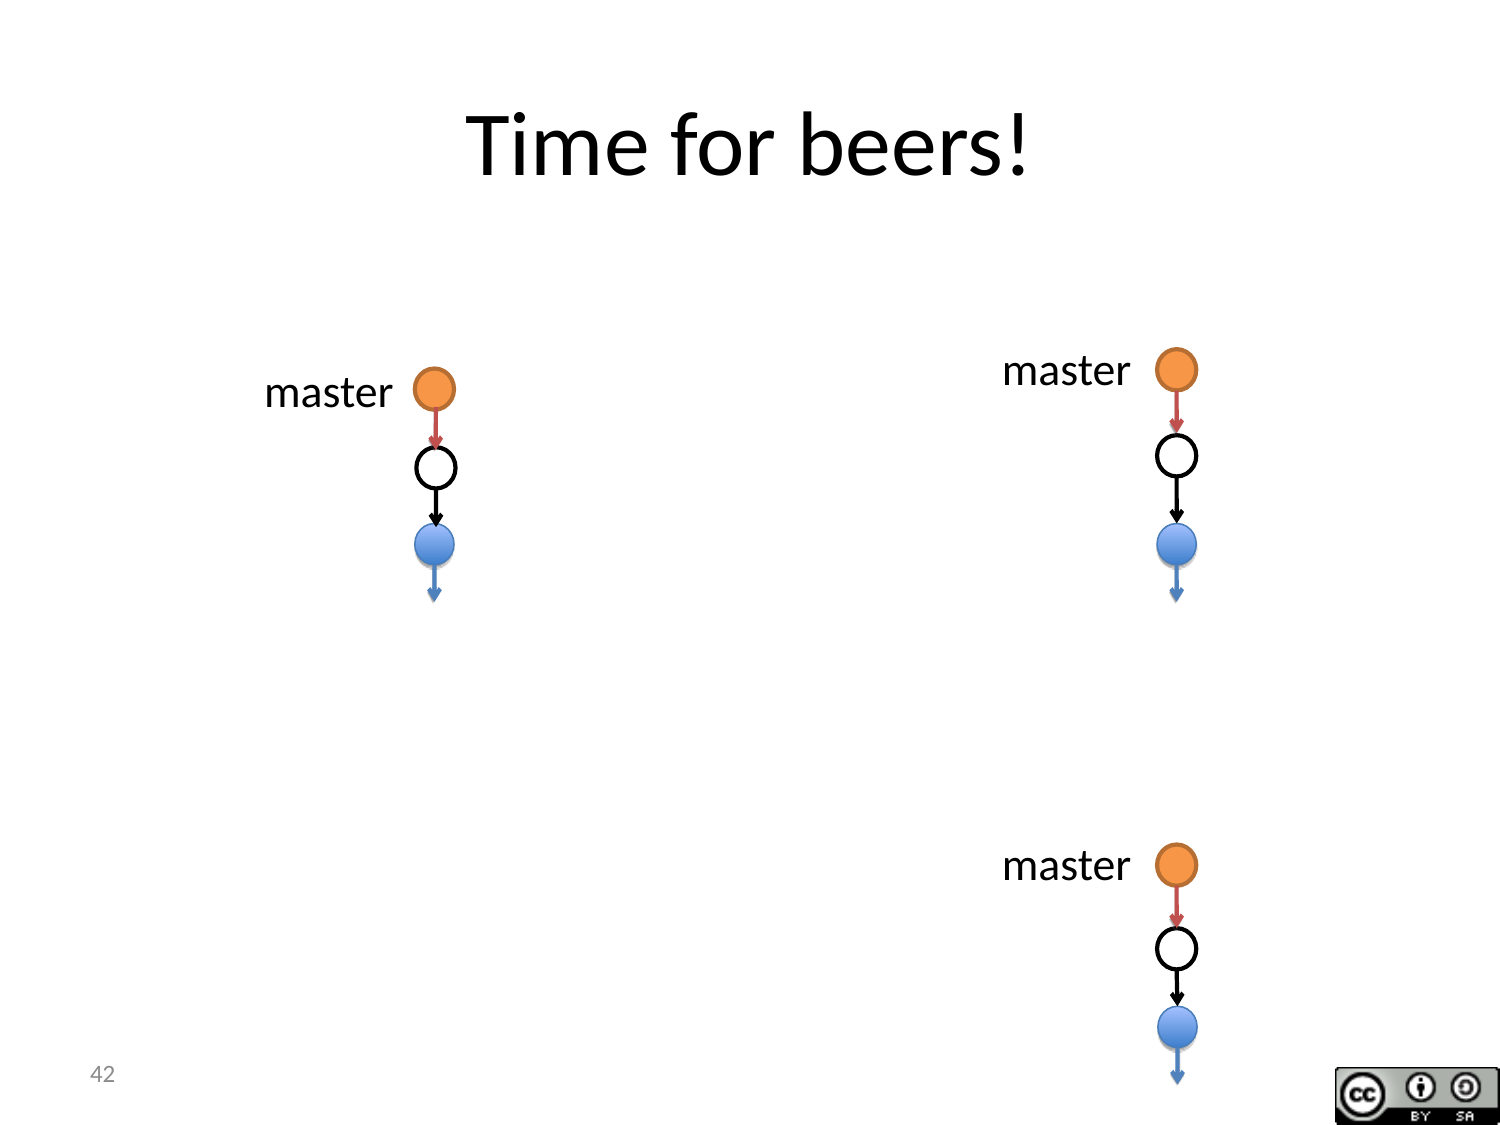

# Time for beers!
master
master
master